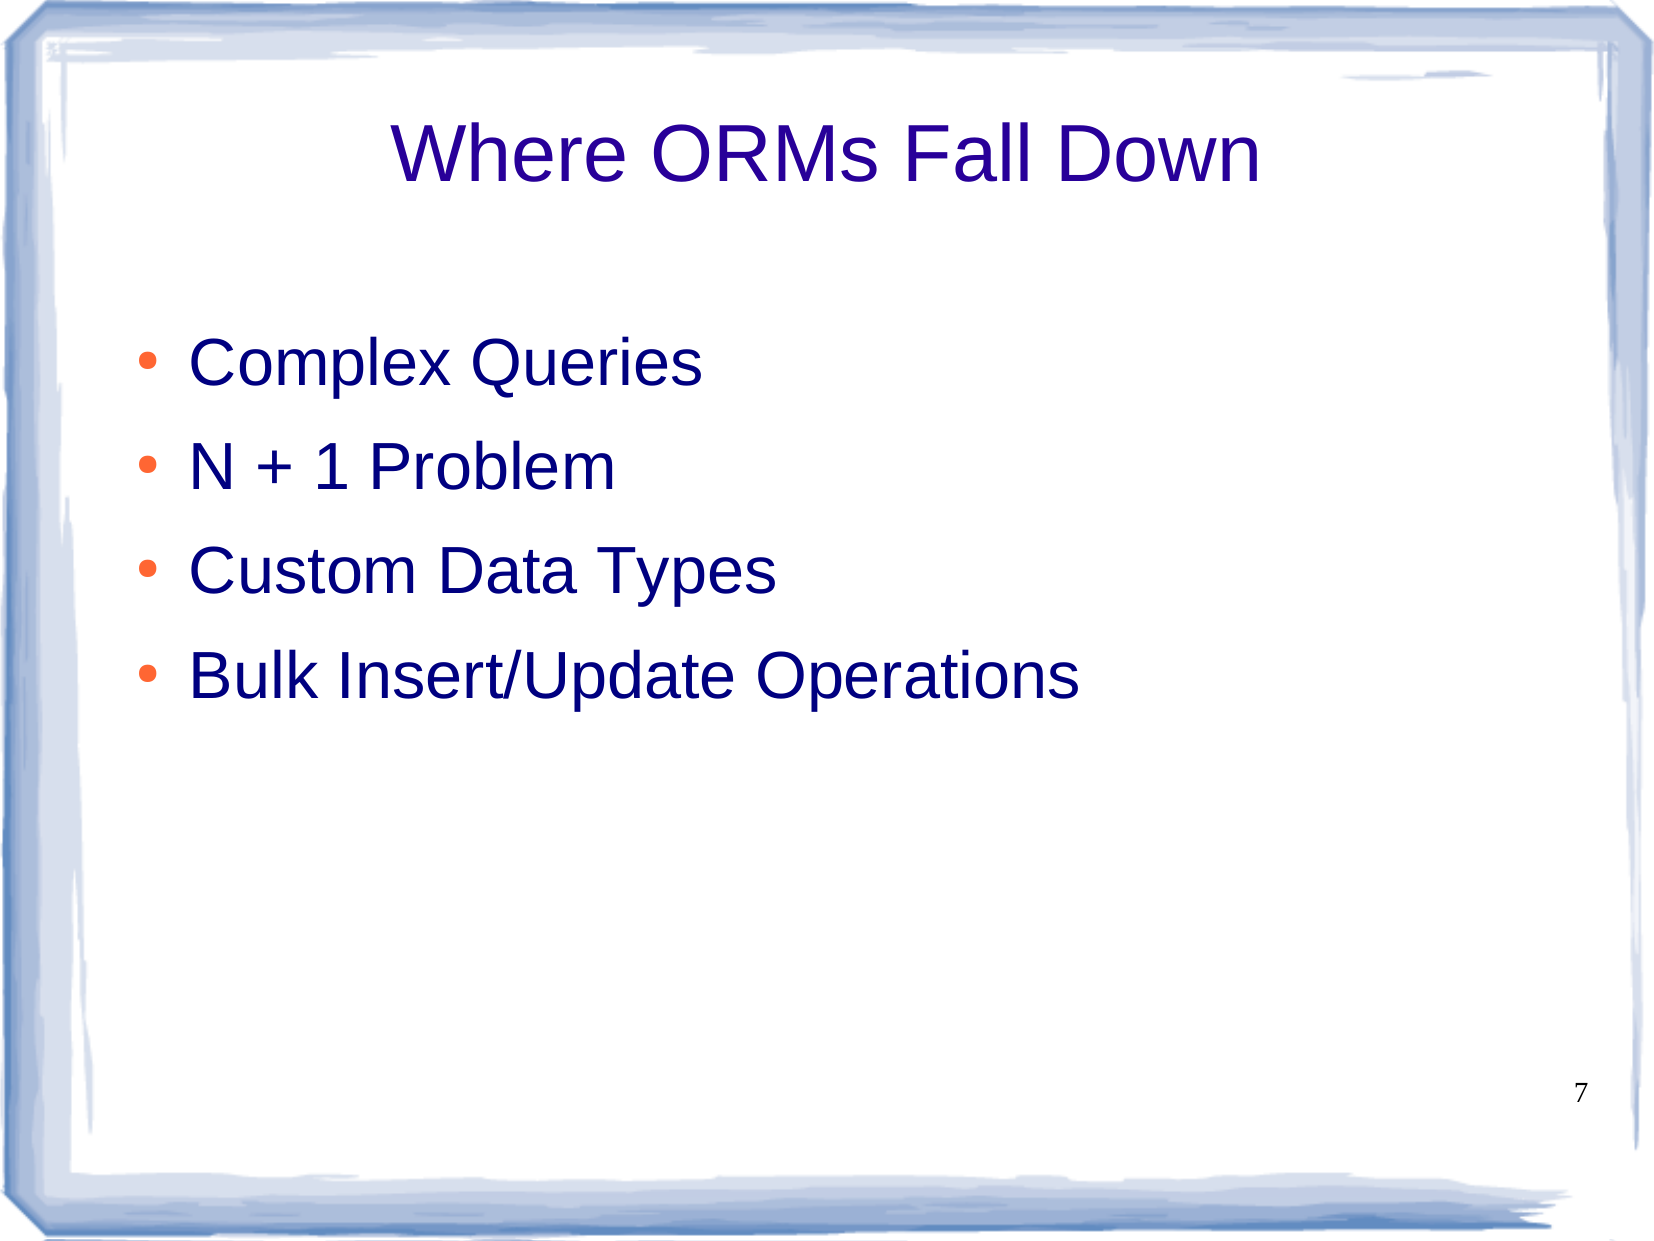

# Where ORMs Fall Down
Complex Queries
N + 1 Problem
Custom Data Types
Bulk Insert/Update Operations
7